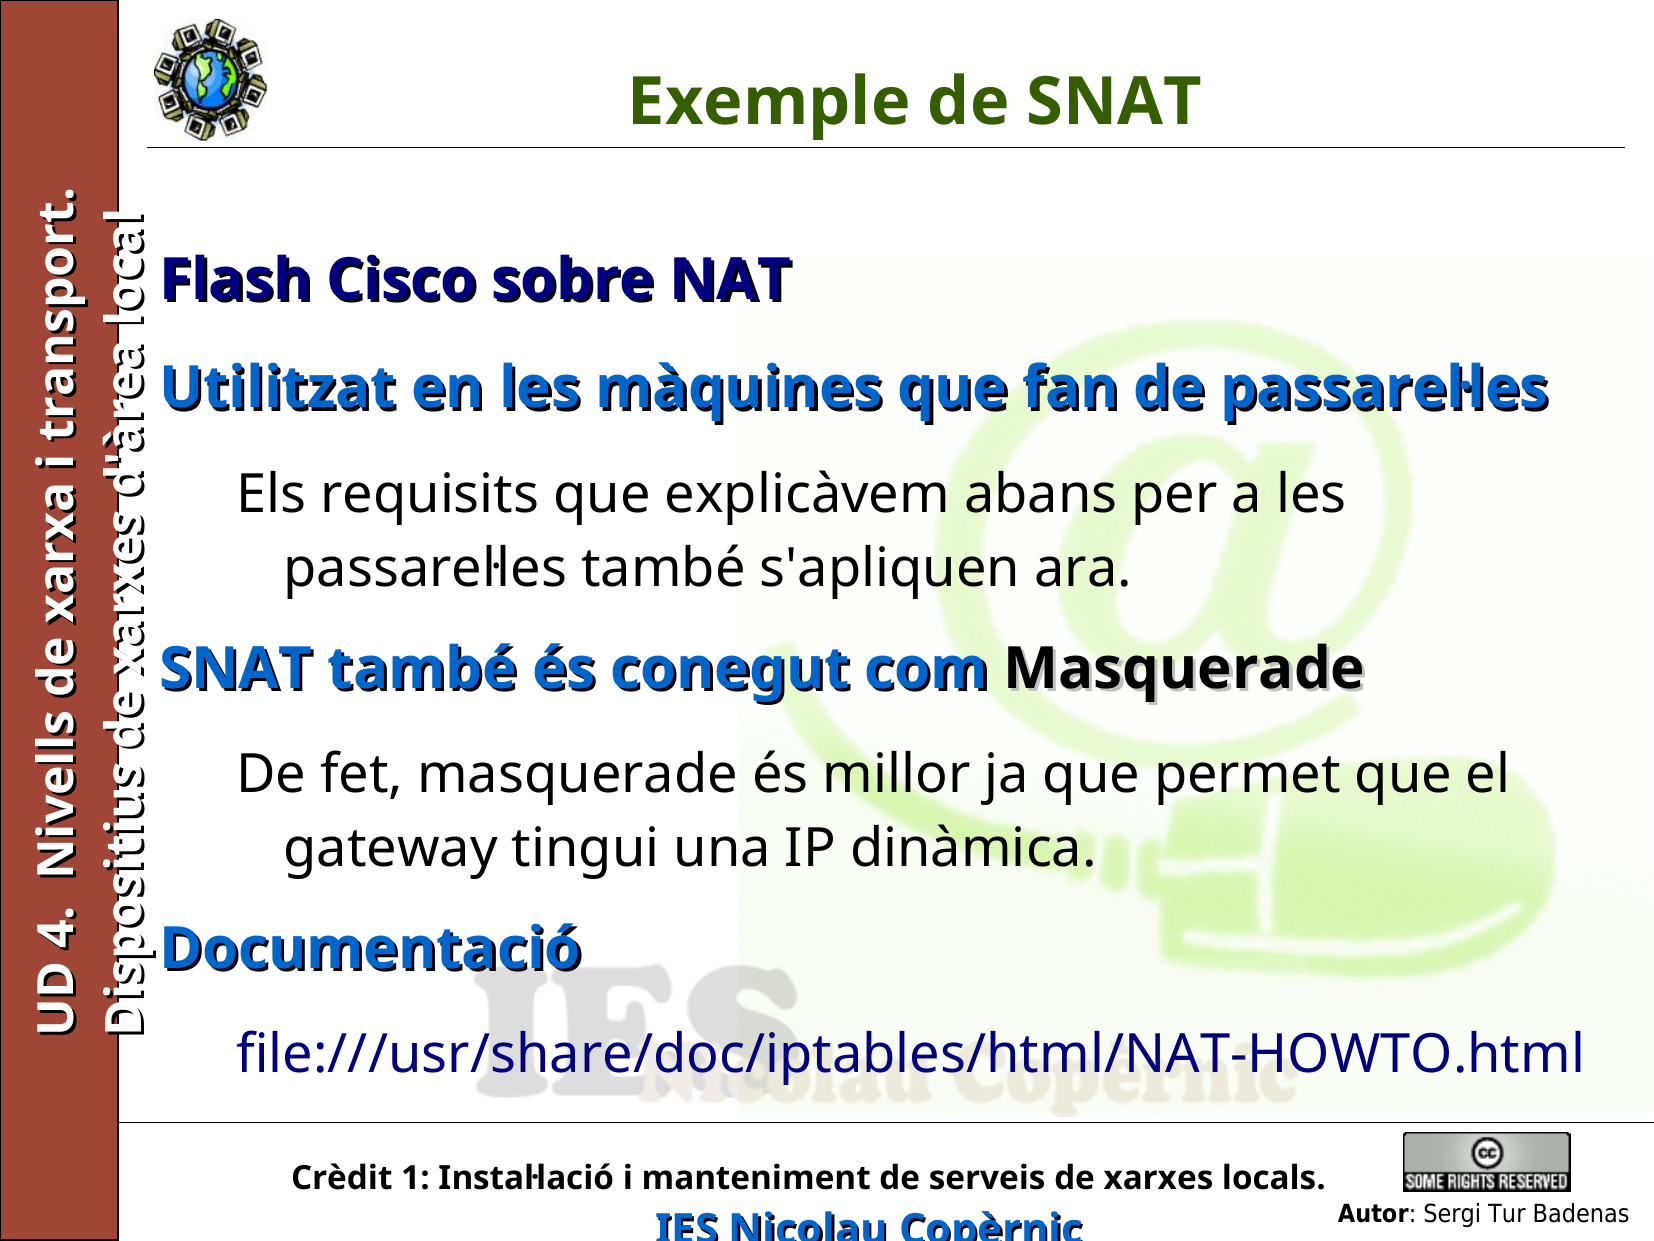

# Exemple de SNAT
Flash Cisco sobre NAT
Utilitzat en les màquines que fan de passarel·les
Els requisits que explicàvem abans per a les passarel·les també s'apliquen ara.
SNAT també és conegut com Masquerade
De fet, masquerade és millor ja que permet que el gateway tingui una IP dinàmica.
Documentació
file:///usr/share/doc/iptables/html/NAT-HOWTO.html